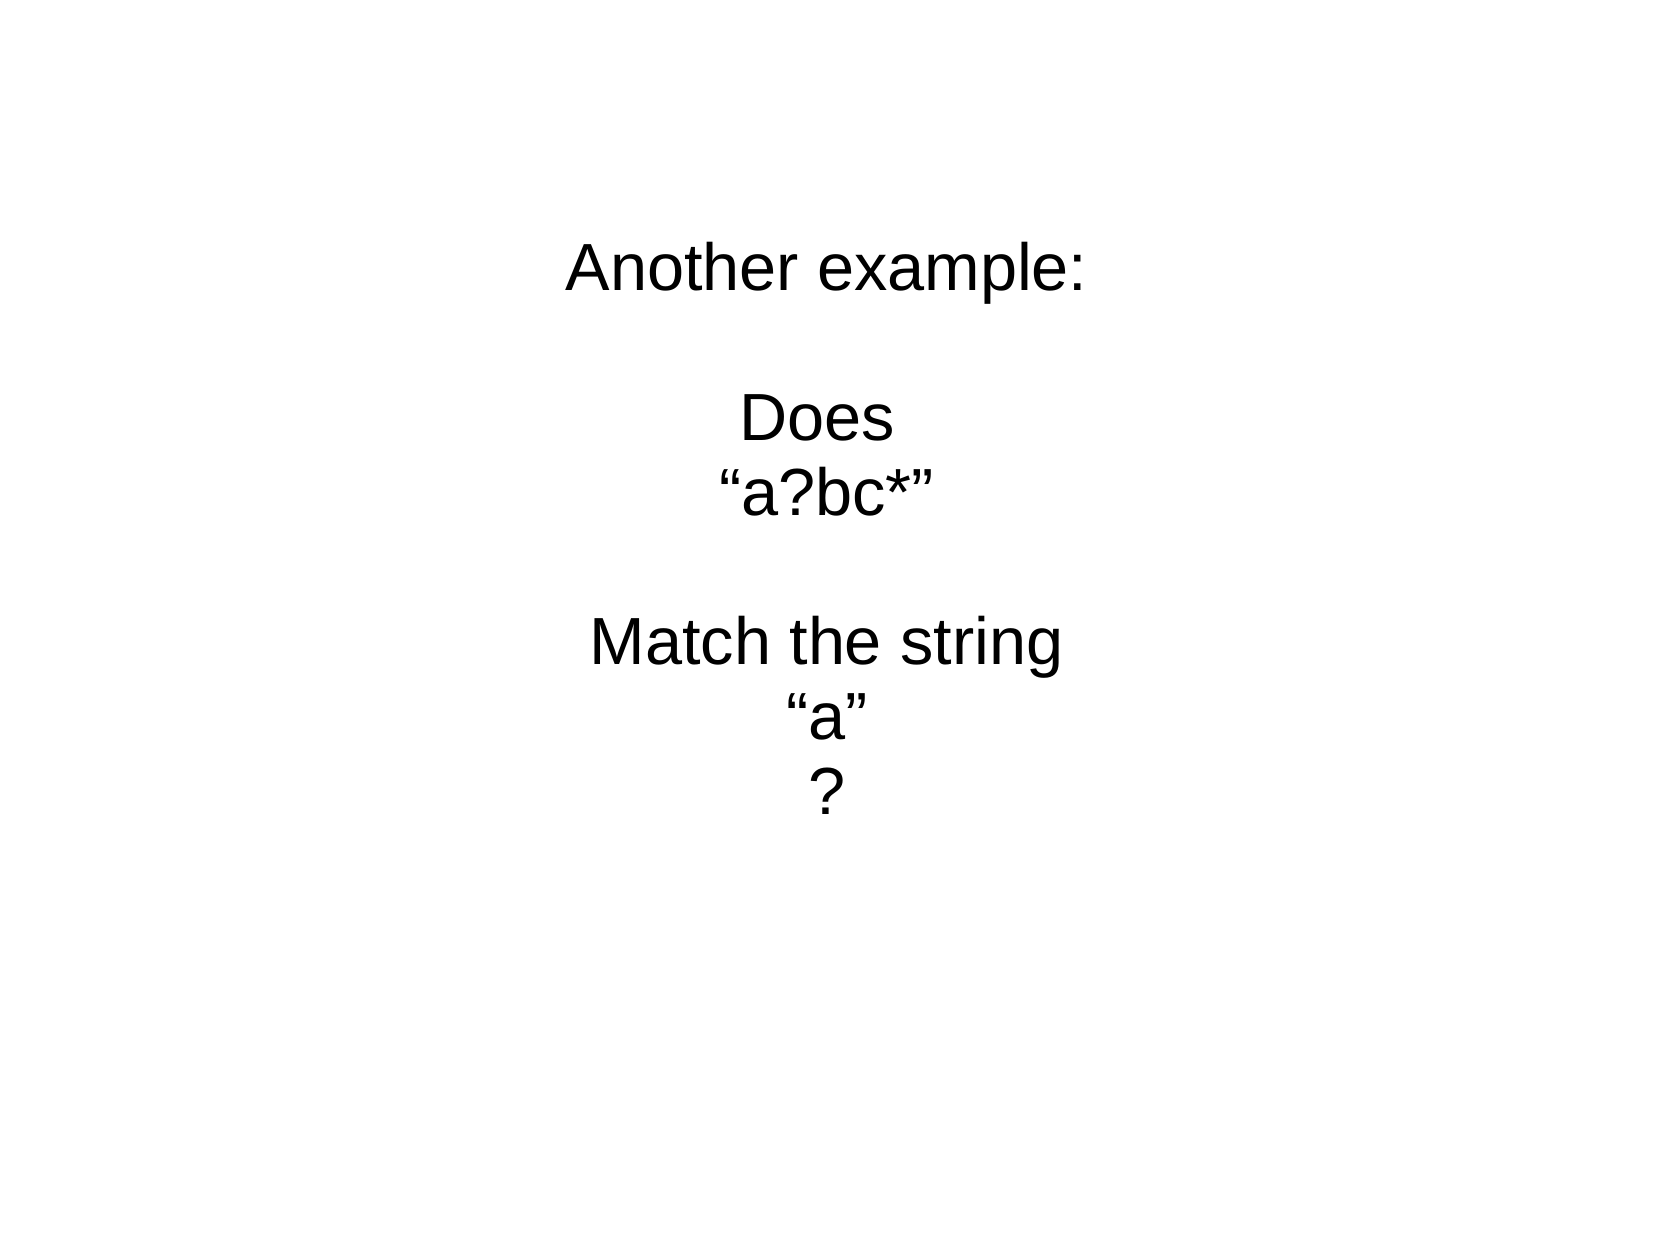

# Another example:
Does
“a?bc*”
Match the string
“a”
?